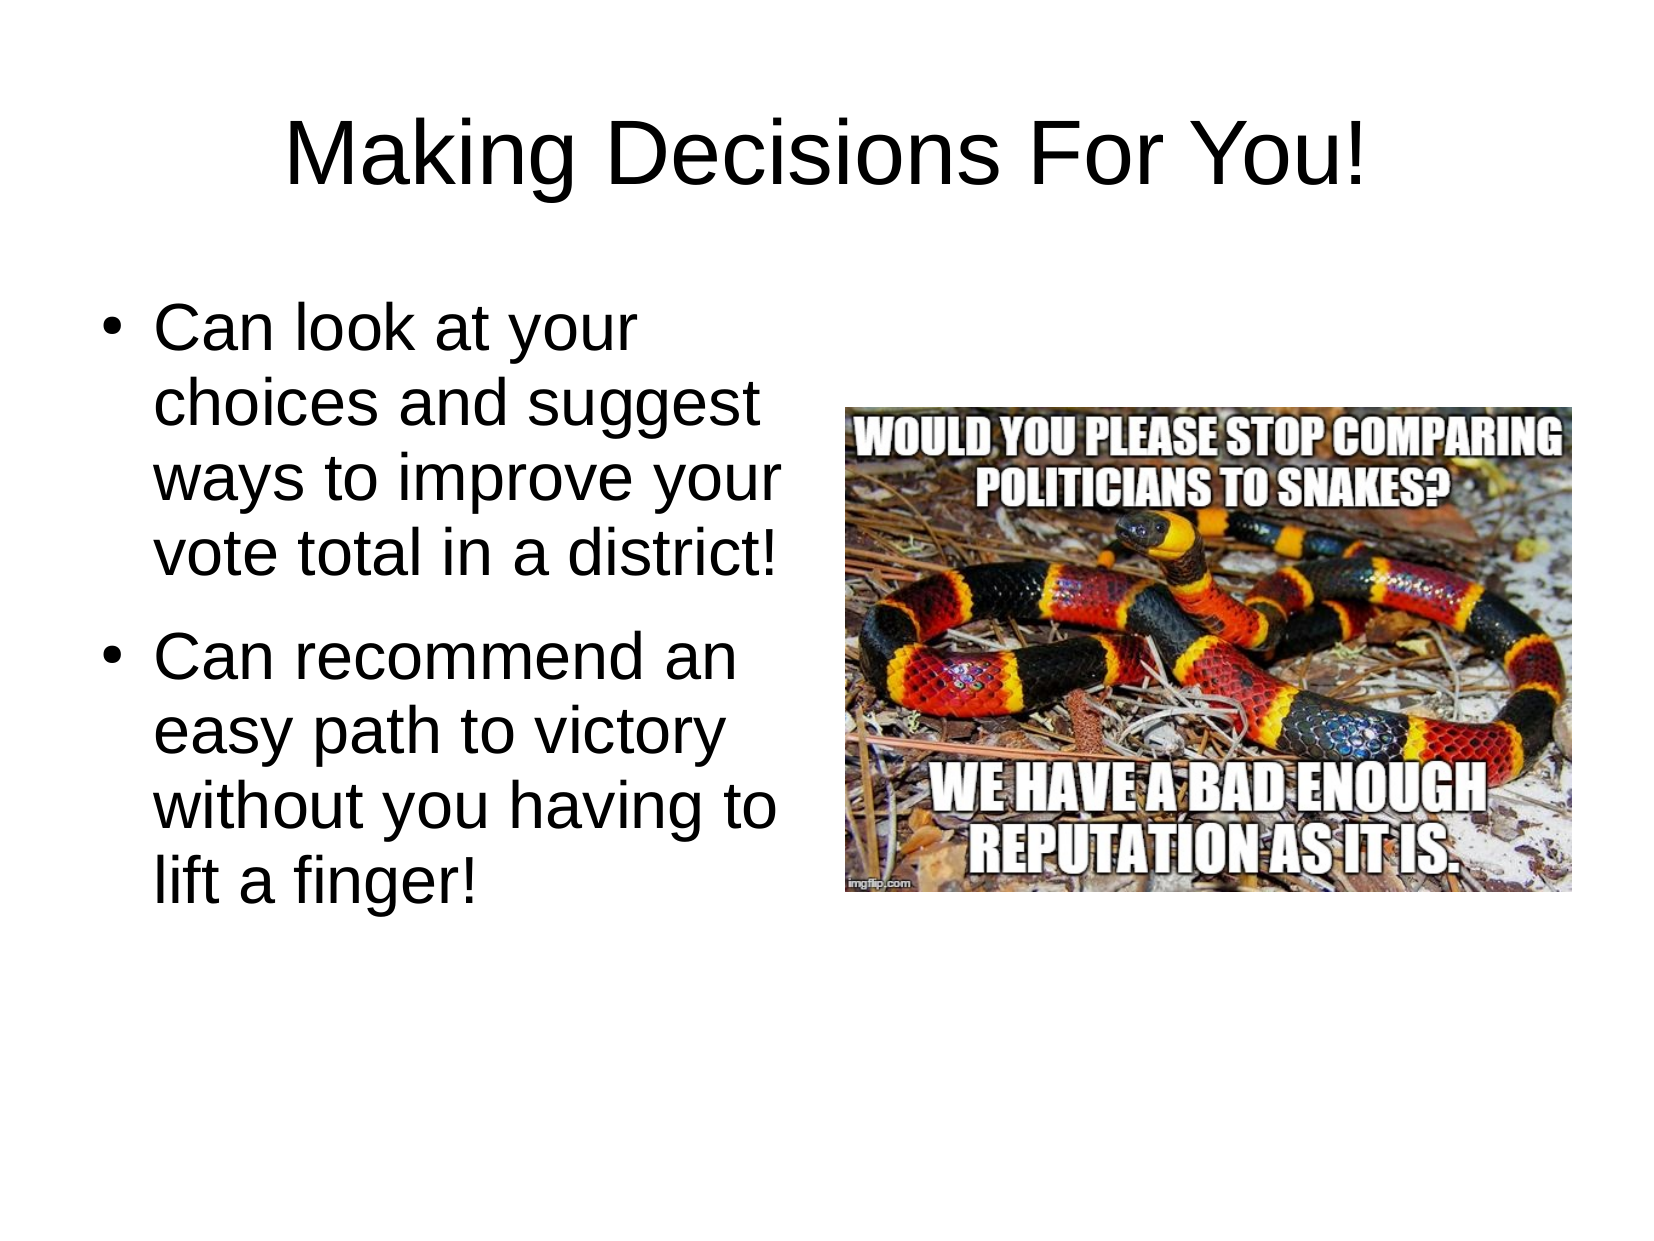

# Making Decisions For You!
Can look at your choices and suggest ways to improve your vote total in a district!
Can recommend an easy path to victory without you having to lift a finger!